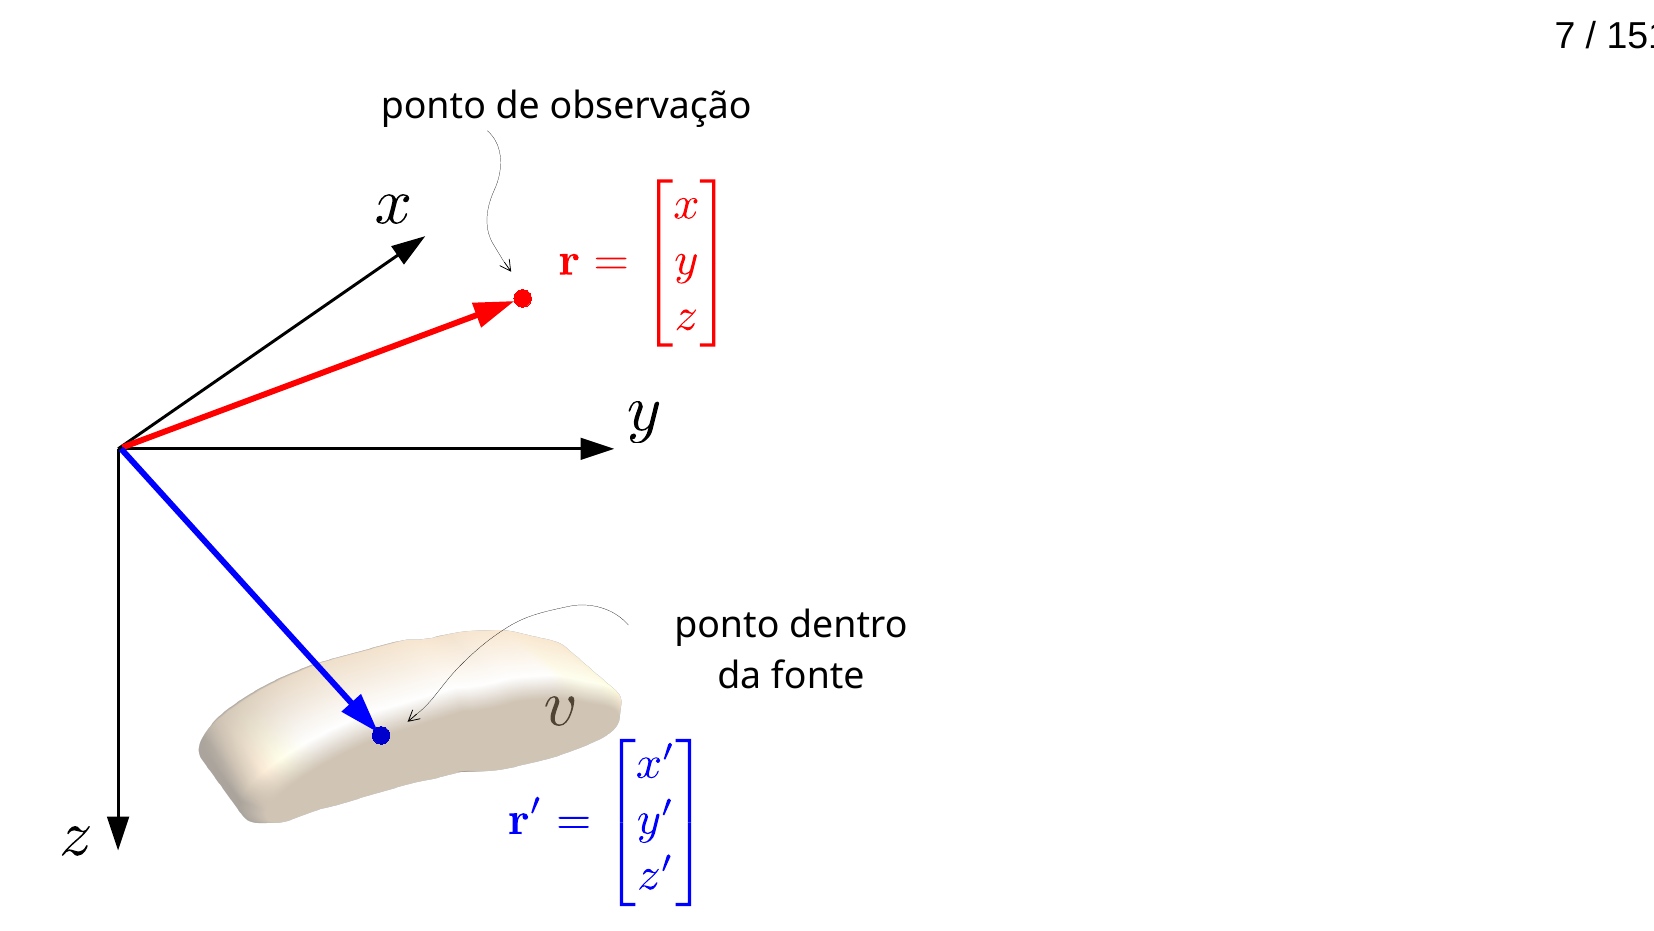

2 / 151
ponto de observação
ponto dentro da fonte